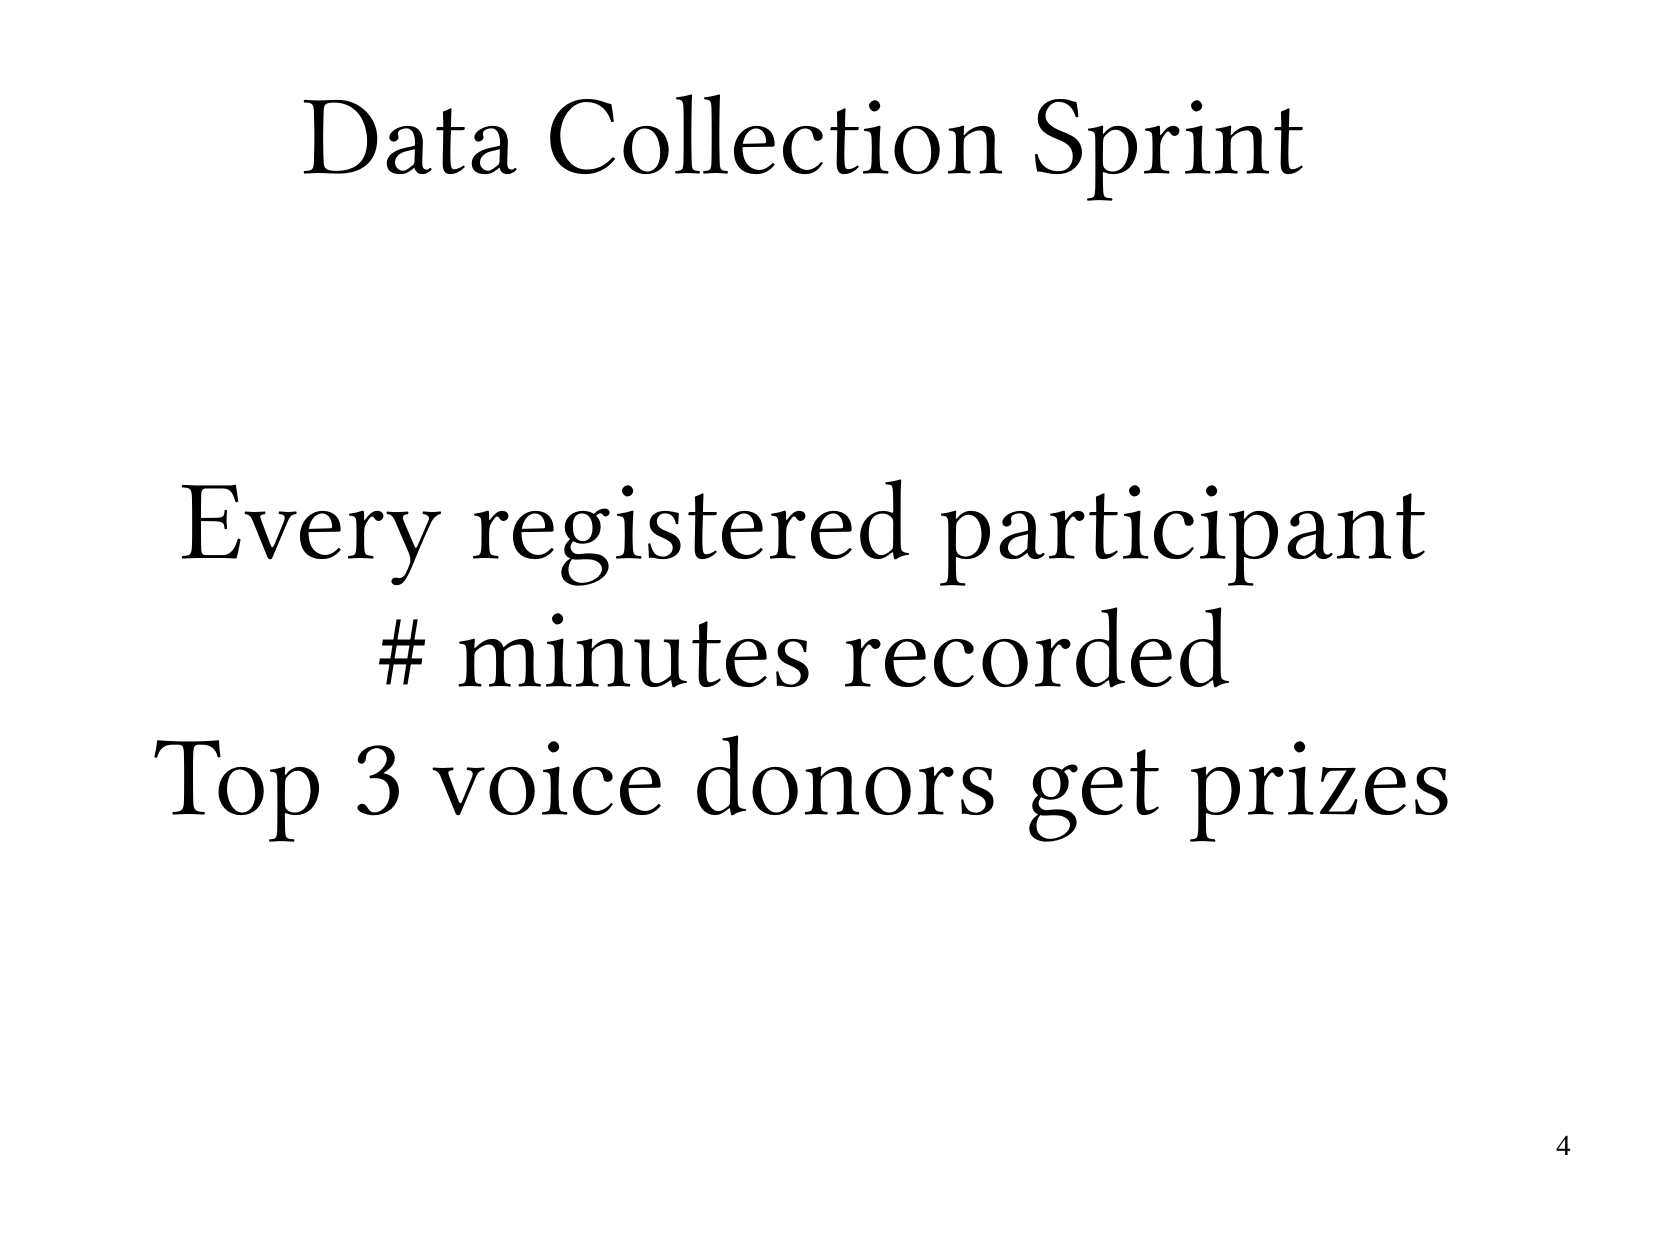

# Data Collection Sprint
Every registered participant
# minutes recorded
Top 3 voice donors get prizes
4